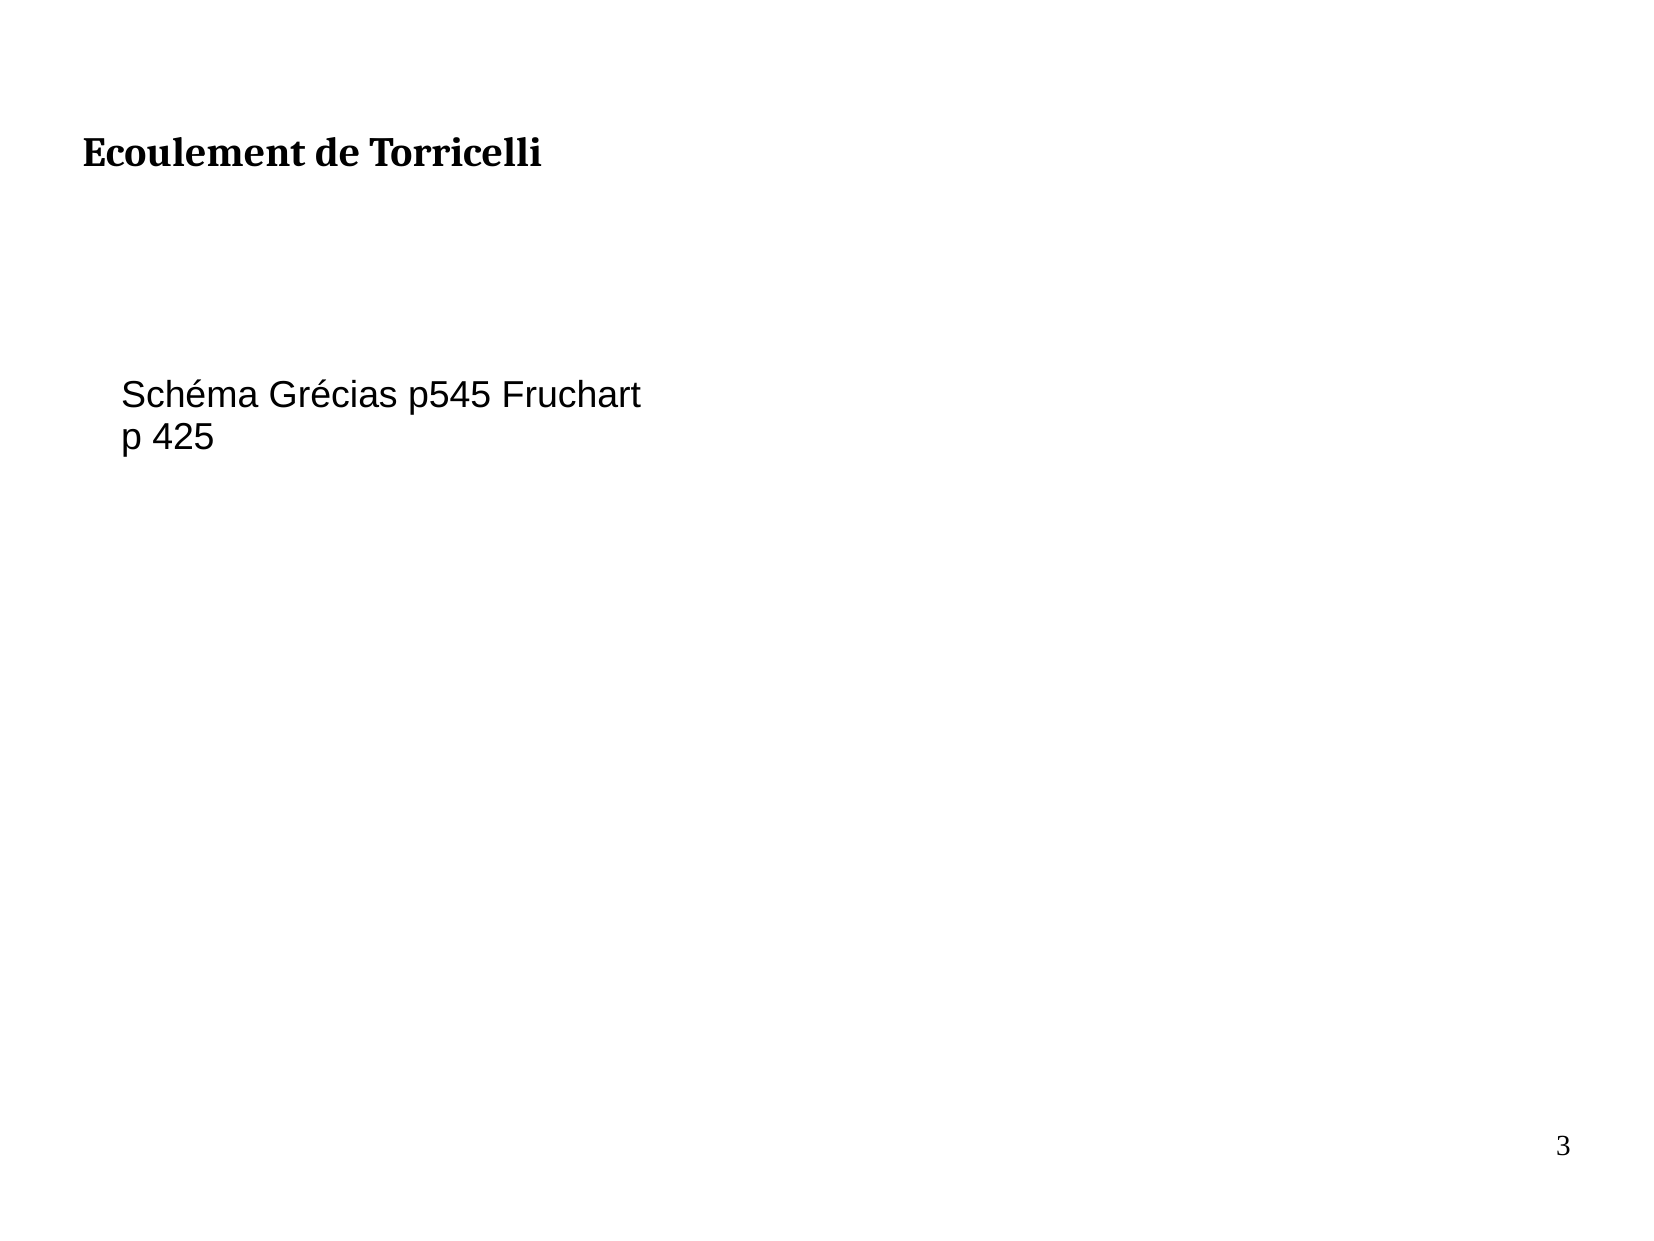

# Ecoulement de Torricelli
Schéma Grécias p545 Fruchart p 425
3